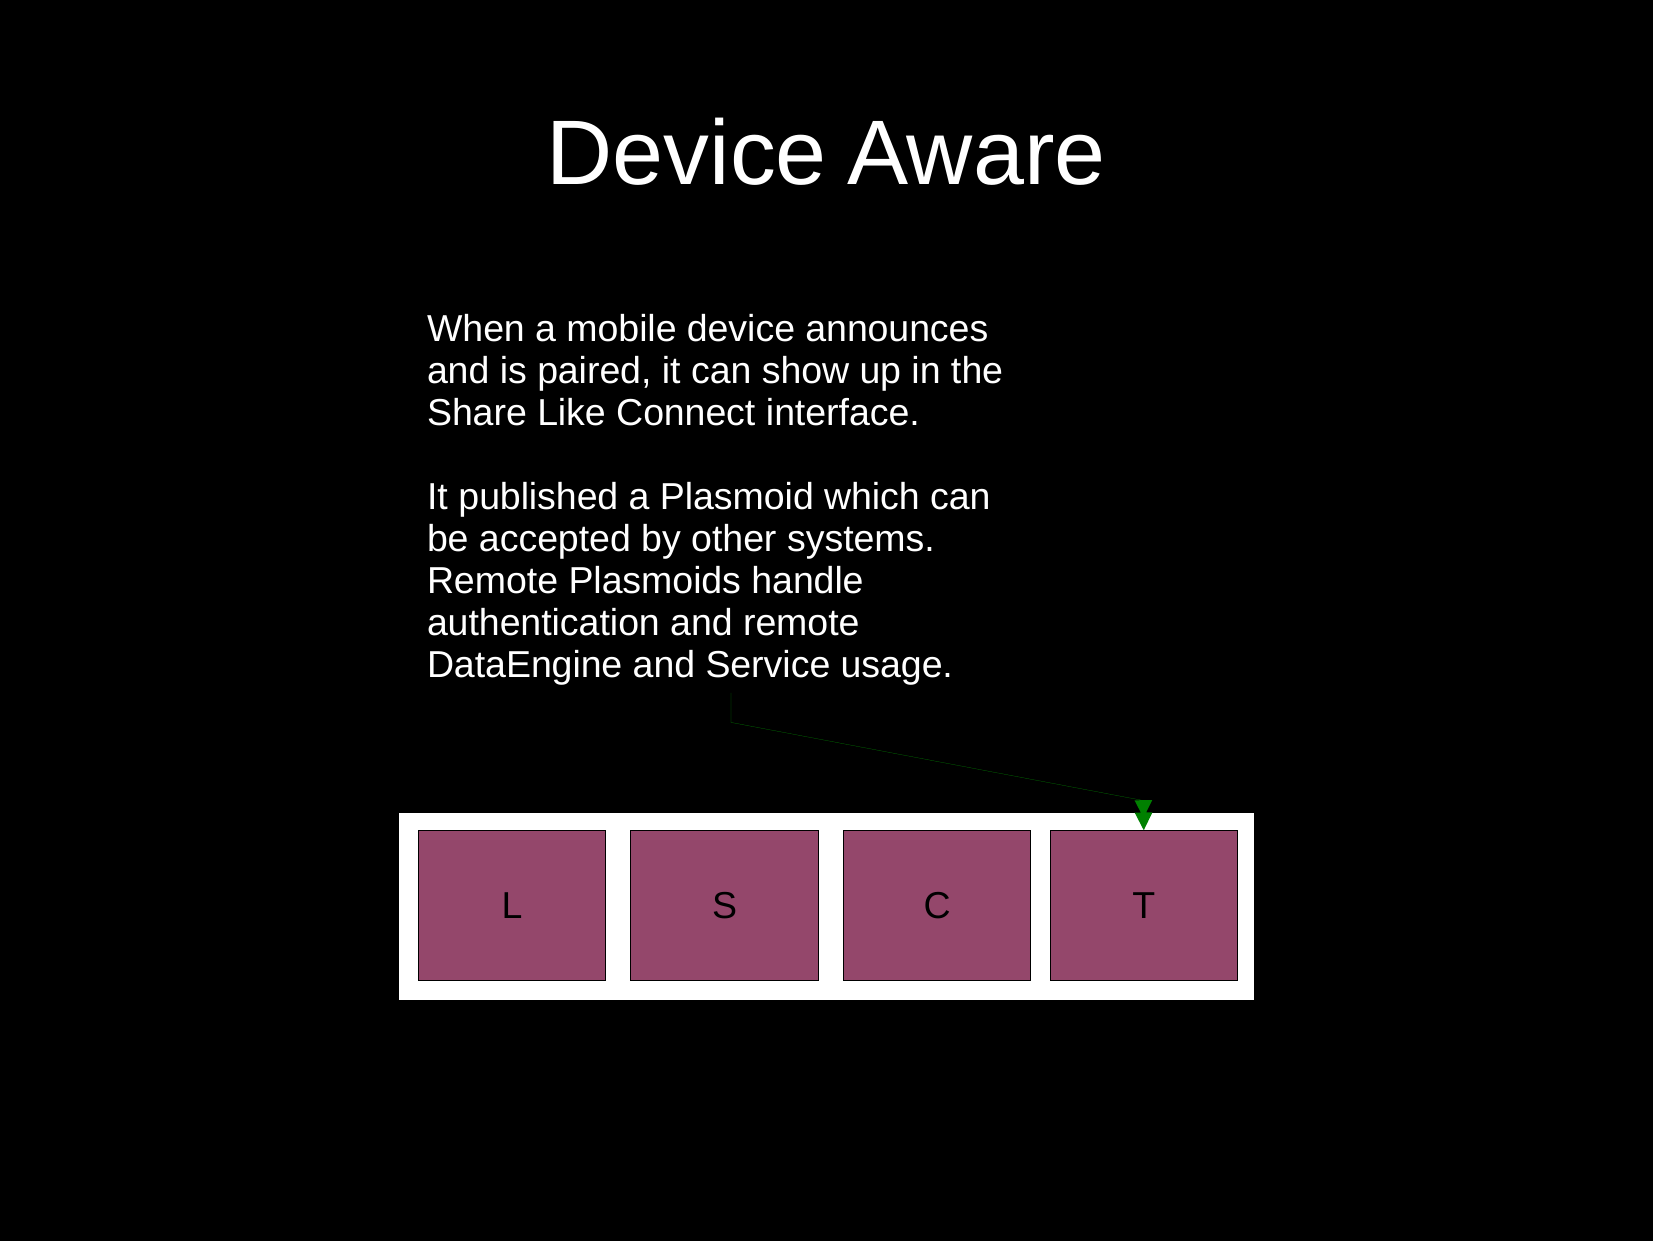

# Device Aware
When a mobile device announces and is paired, it can show up in the Share Like Connect interface.
It published a Plasmoid which can be accepted by other systems. Remote Plasmoids handle authentication and remote DataEngine and Service usage.
L
S
C
T